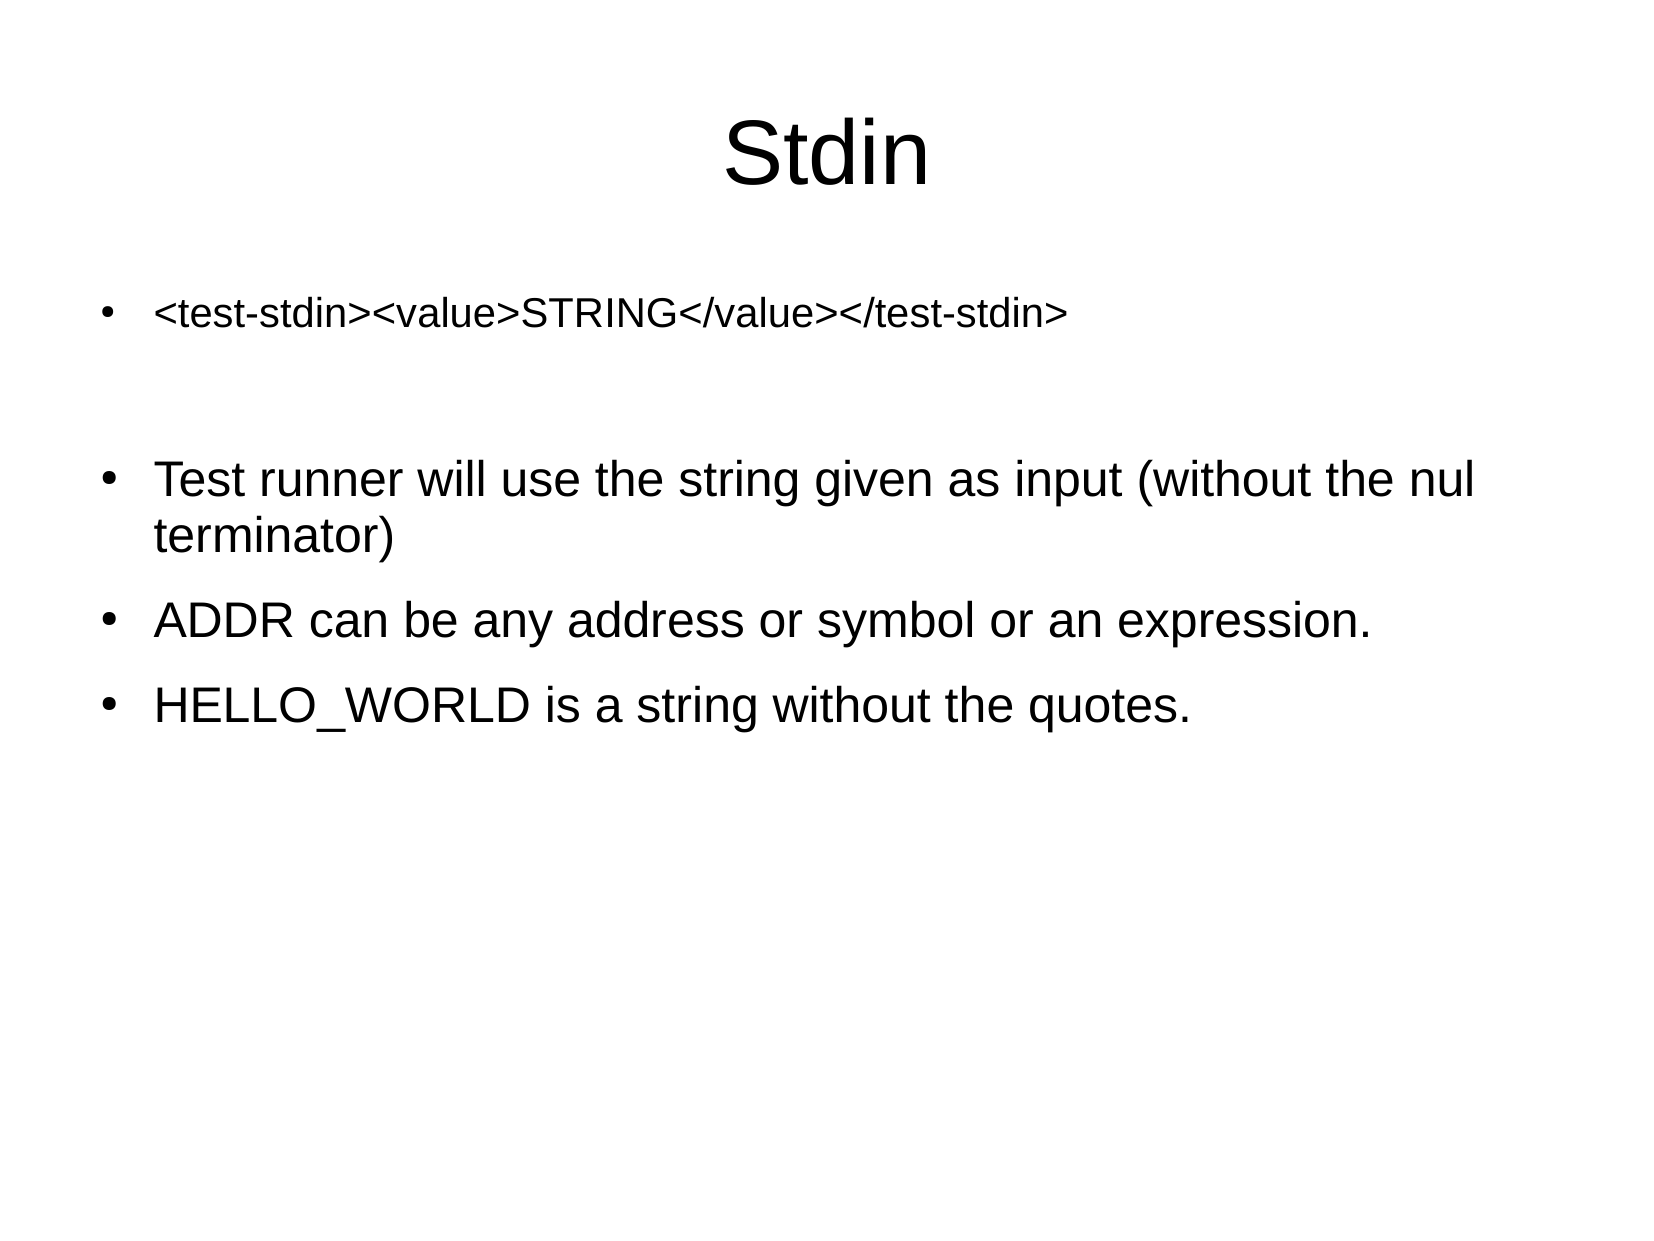

# Stdin
<test-stdin><value>STRING</value></test-stdin>
Test runner will use the string given as input (without the nul terminator)
ADDR can be any address or symbol or an expression.
HELLO_WORLD is a string without the quotes.